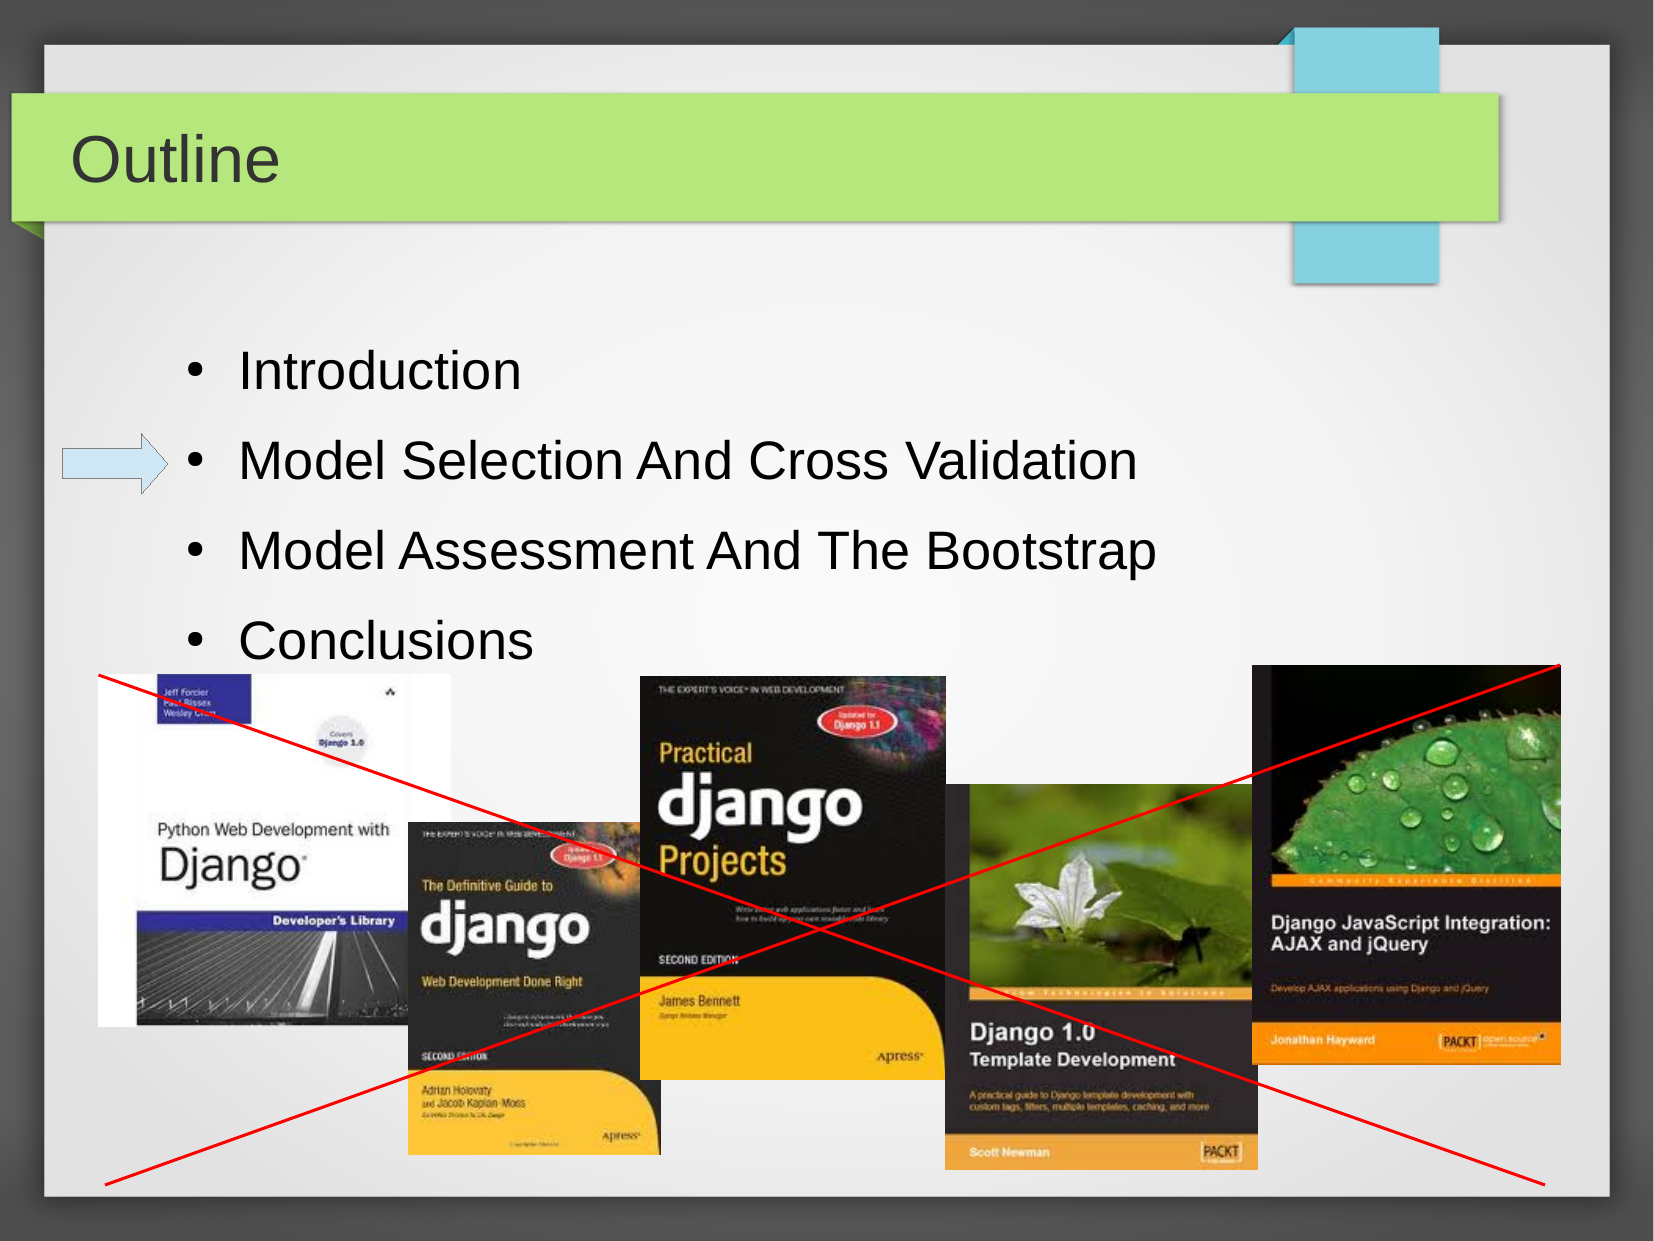

# Outline
Introduction
Model Selection And Cross Validation
Model Assessment And The Bootstrap
Conclusions